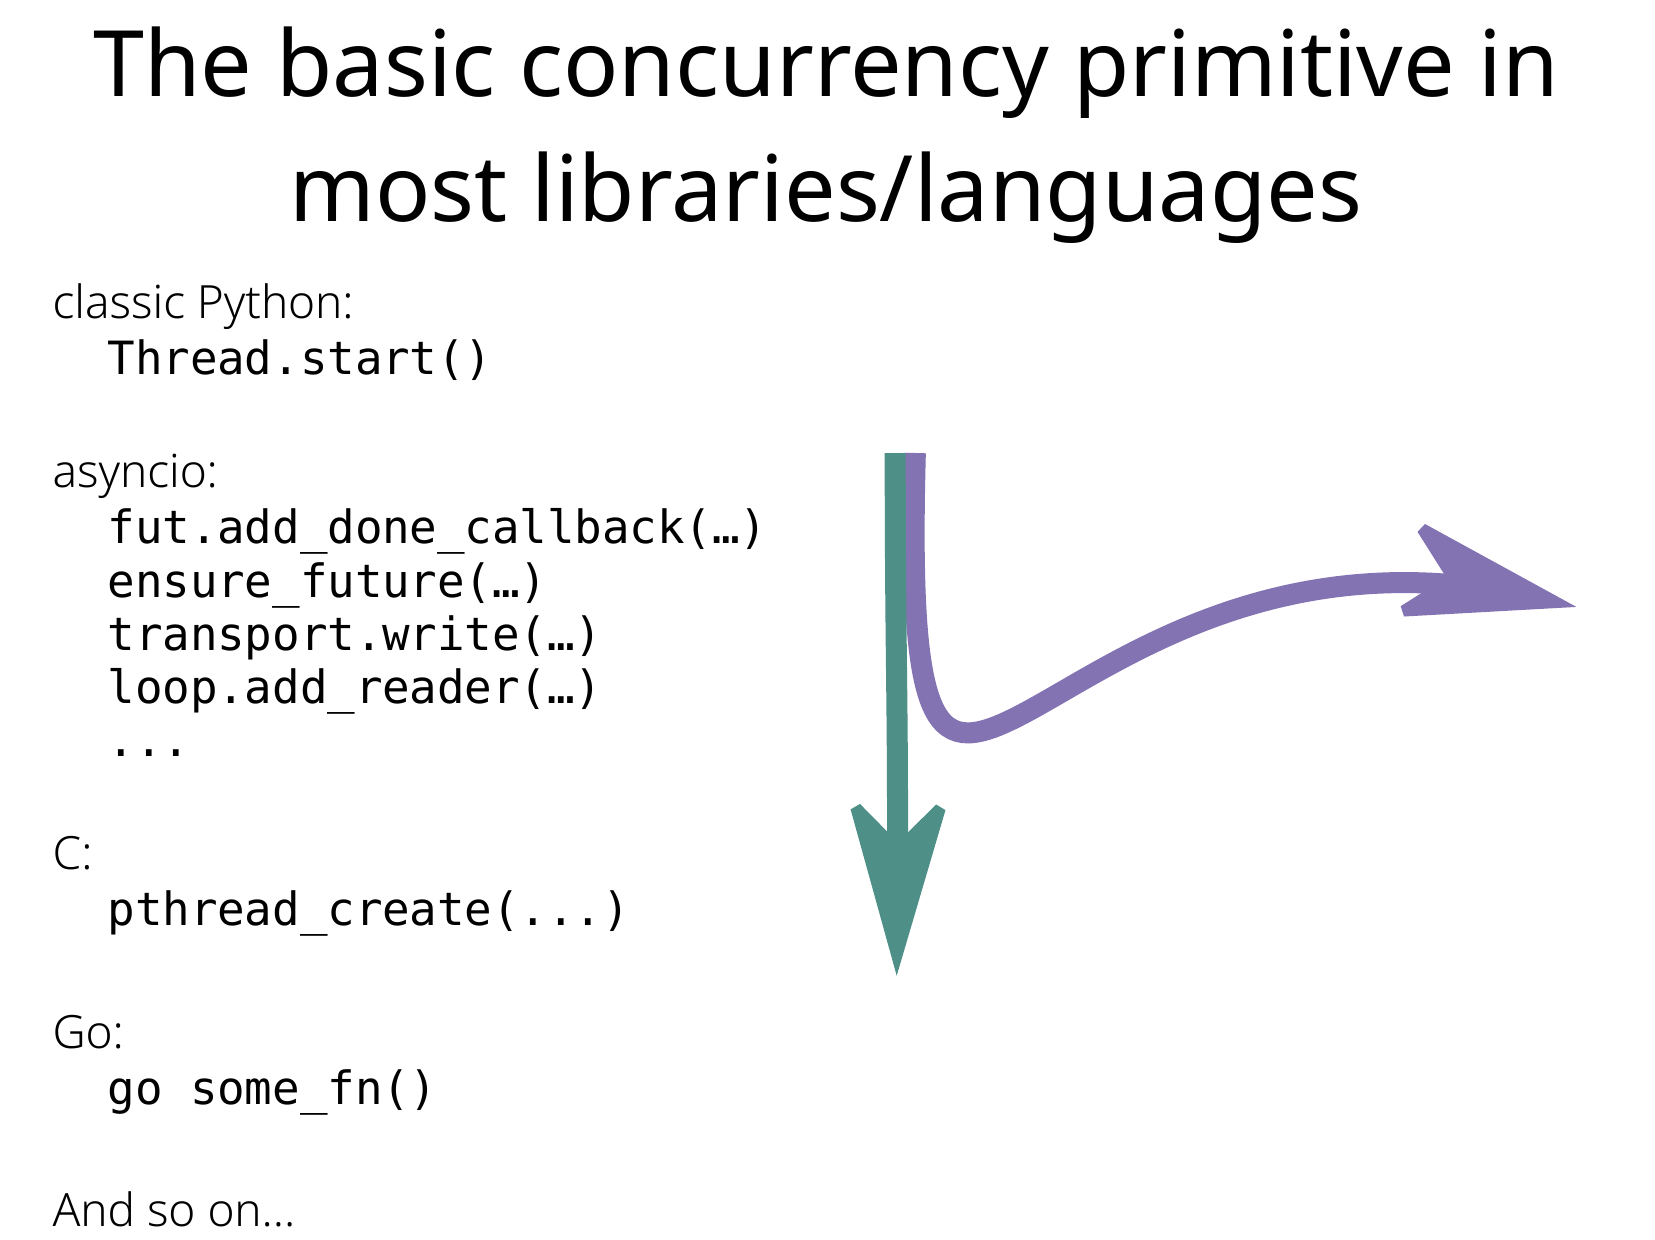

# The basic concurrency primitive in most libraries/languages
classic Python:
 Thread.start()
asyncio:
 fut.add_done_callback(…)
 ensure_future(…)
 transport.write(…)
 loop.add_reader(…)
 ...
C:
 pthread_create(...)
Go:
 go some_fn()
And so on...